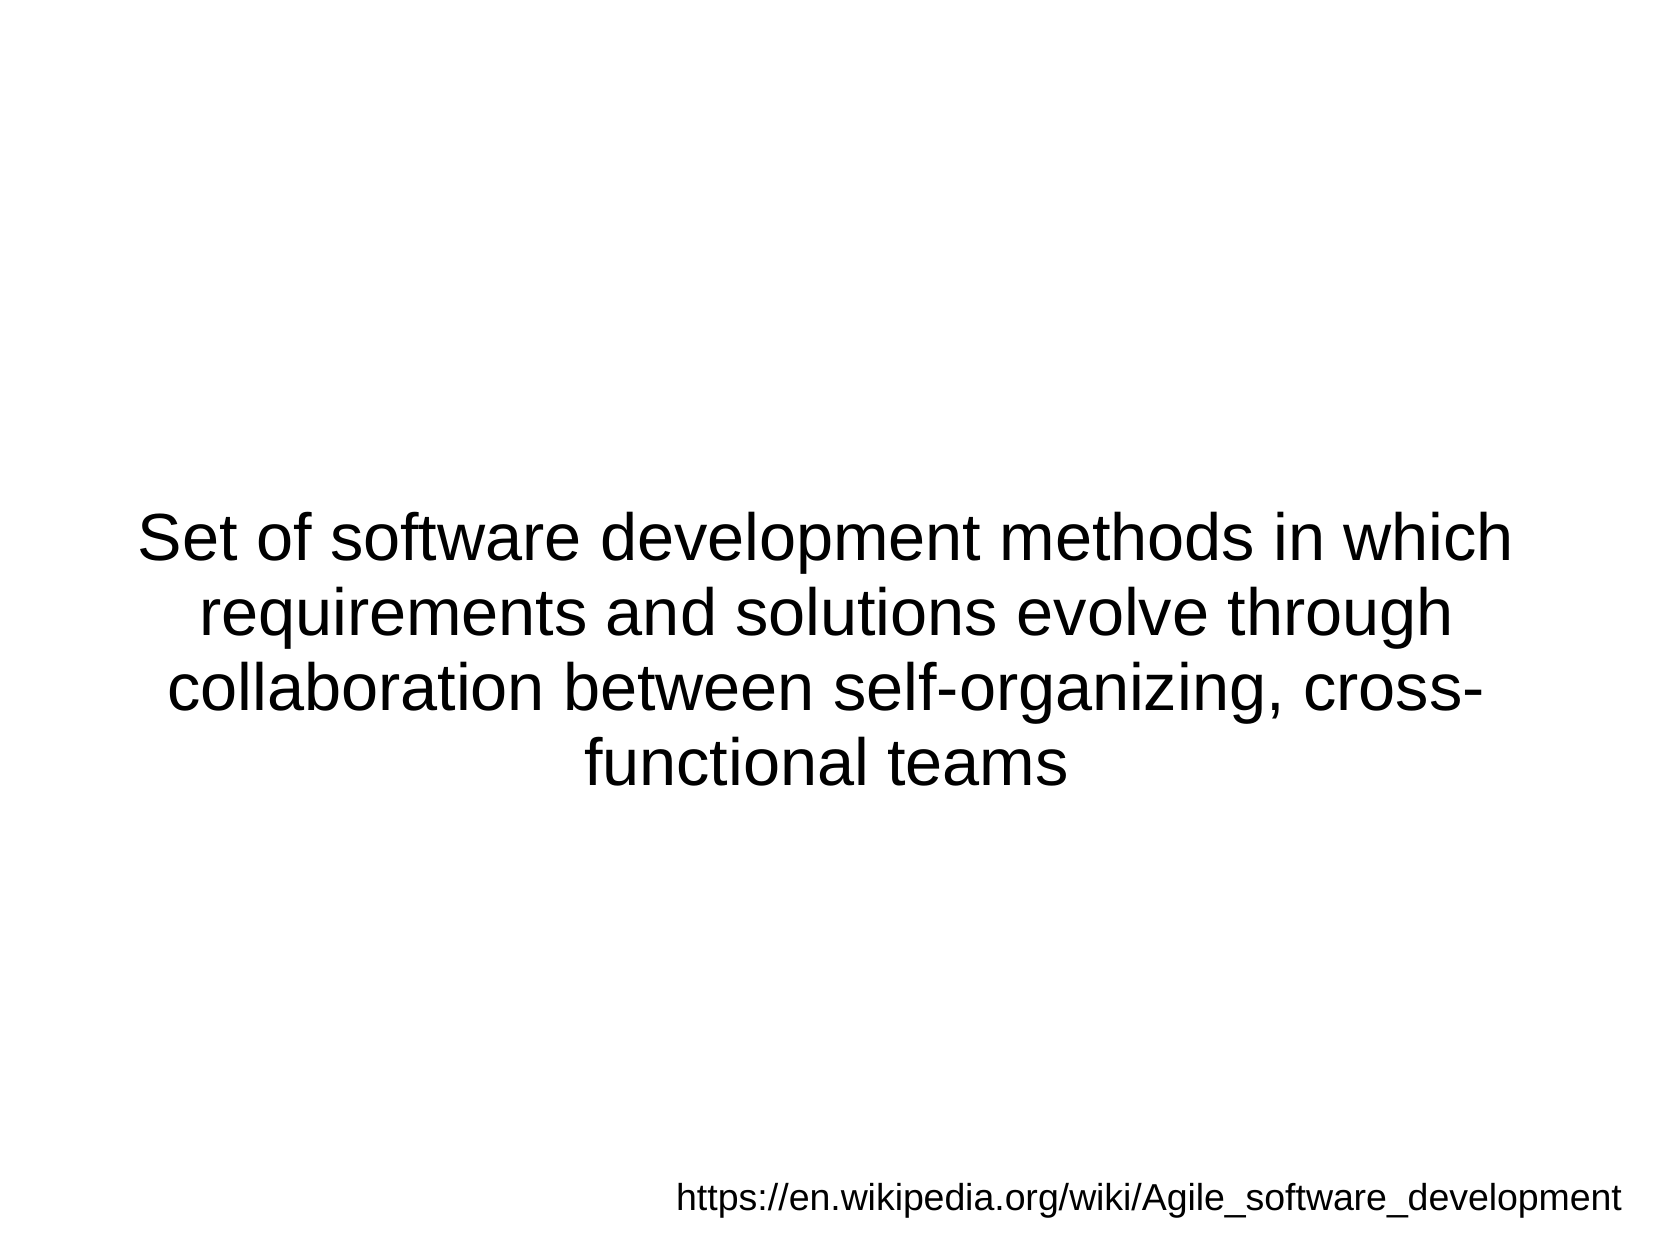

#
Set of software development methods in which requirements and solutions evolve through collaboration between self-organizing, cross-functional teams
https://en.wikipedia.org/wiki/Agile_software_development